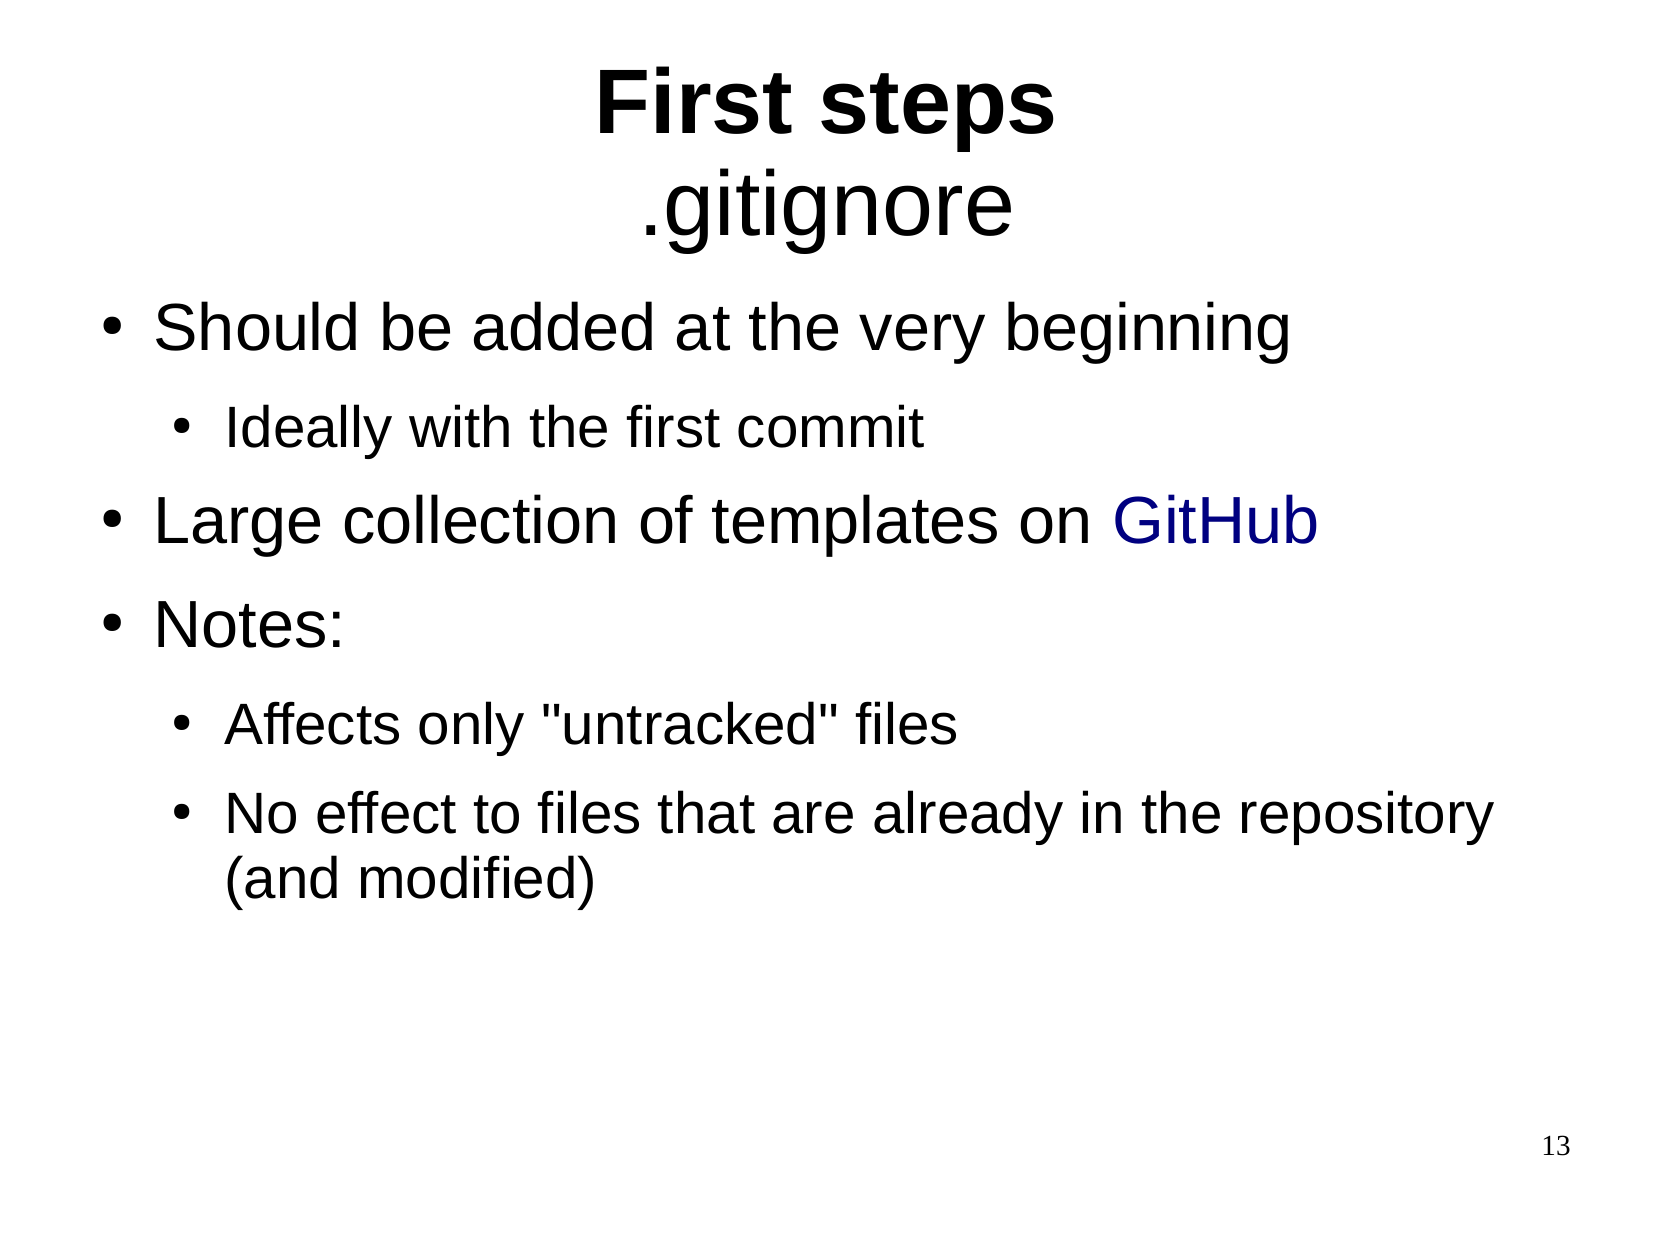

# First steps .gitignore
Should be added at the very beginning
Ideally with the first commit
Large collection of templates on GitHub
Notes:
Affects only "untracked" files
No effect to files that are already in the repository (and modified)
13